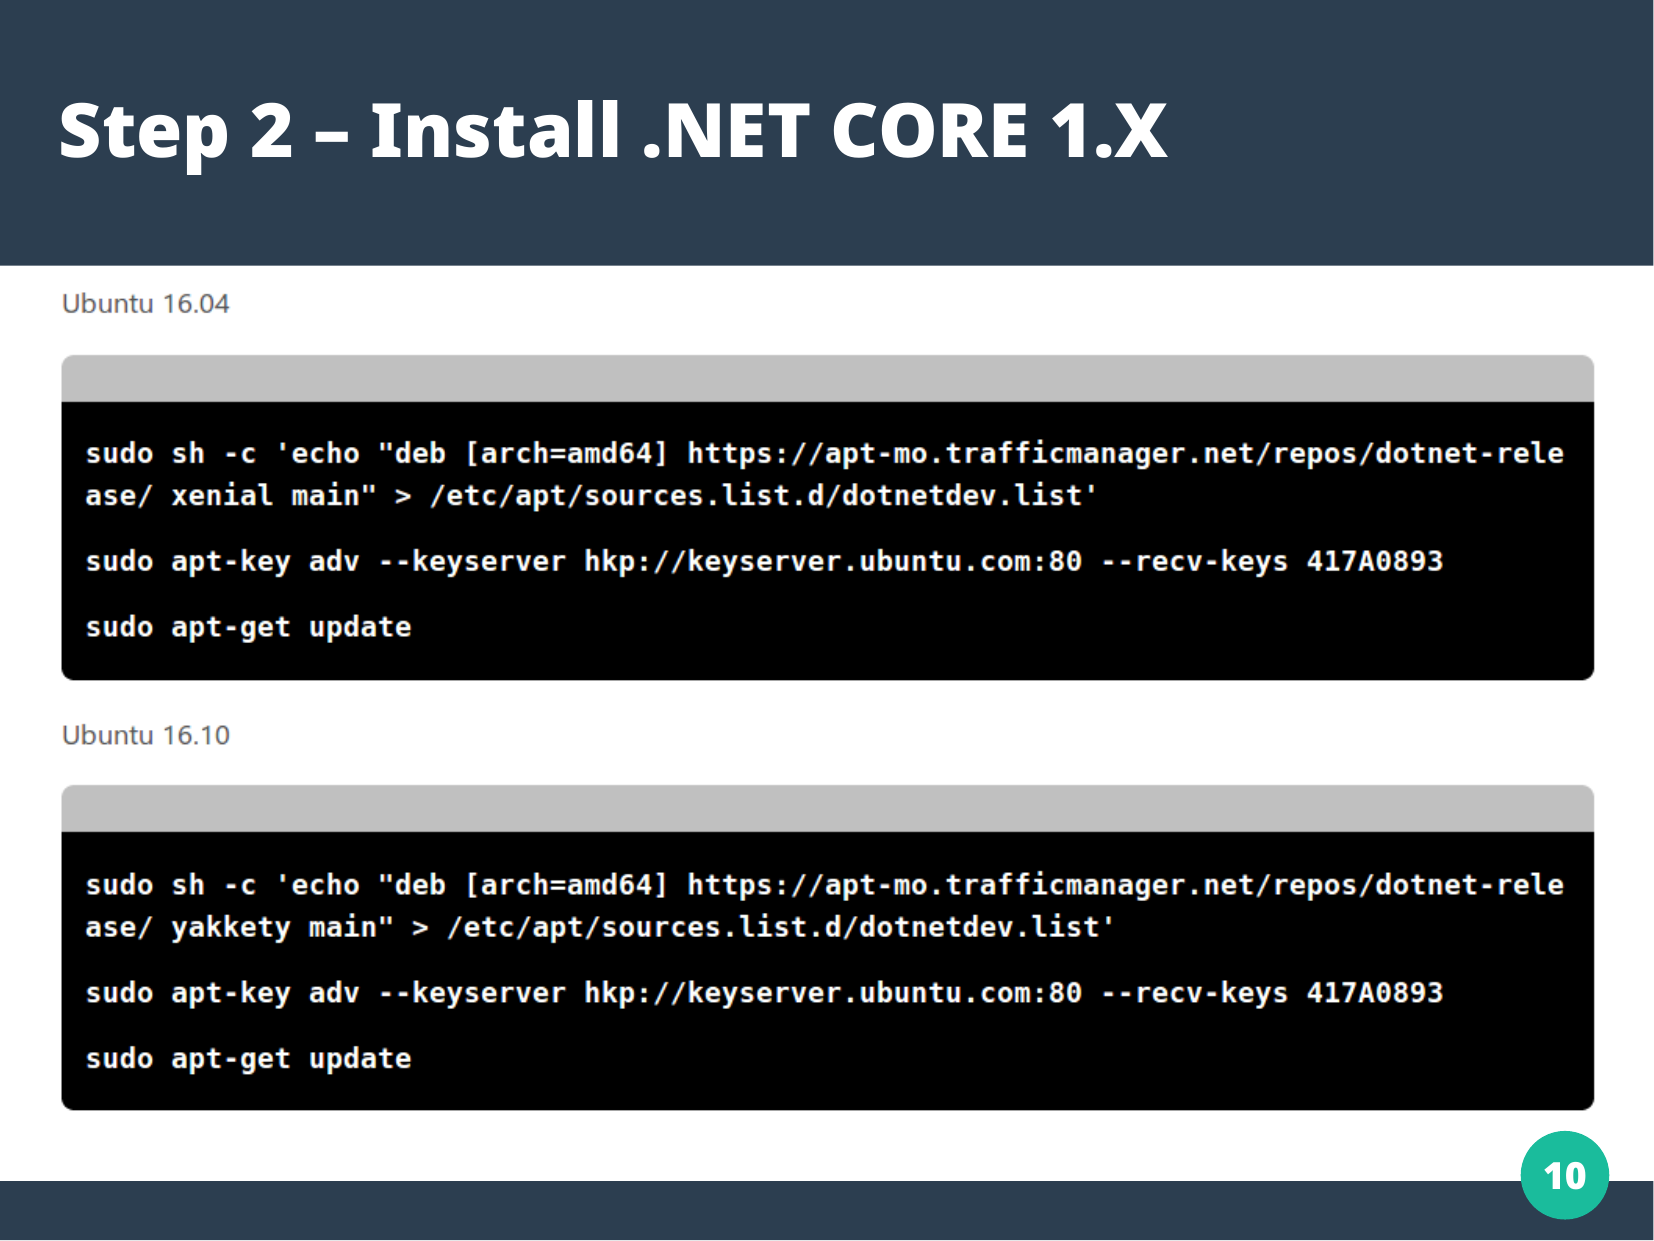

Step 2 – Install .NET CORE 1.X
#
10